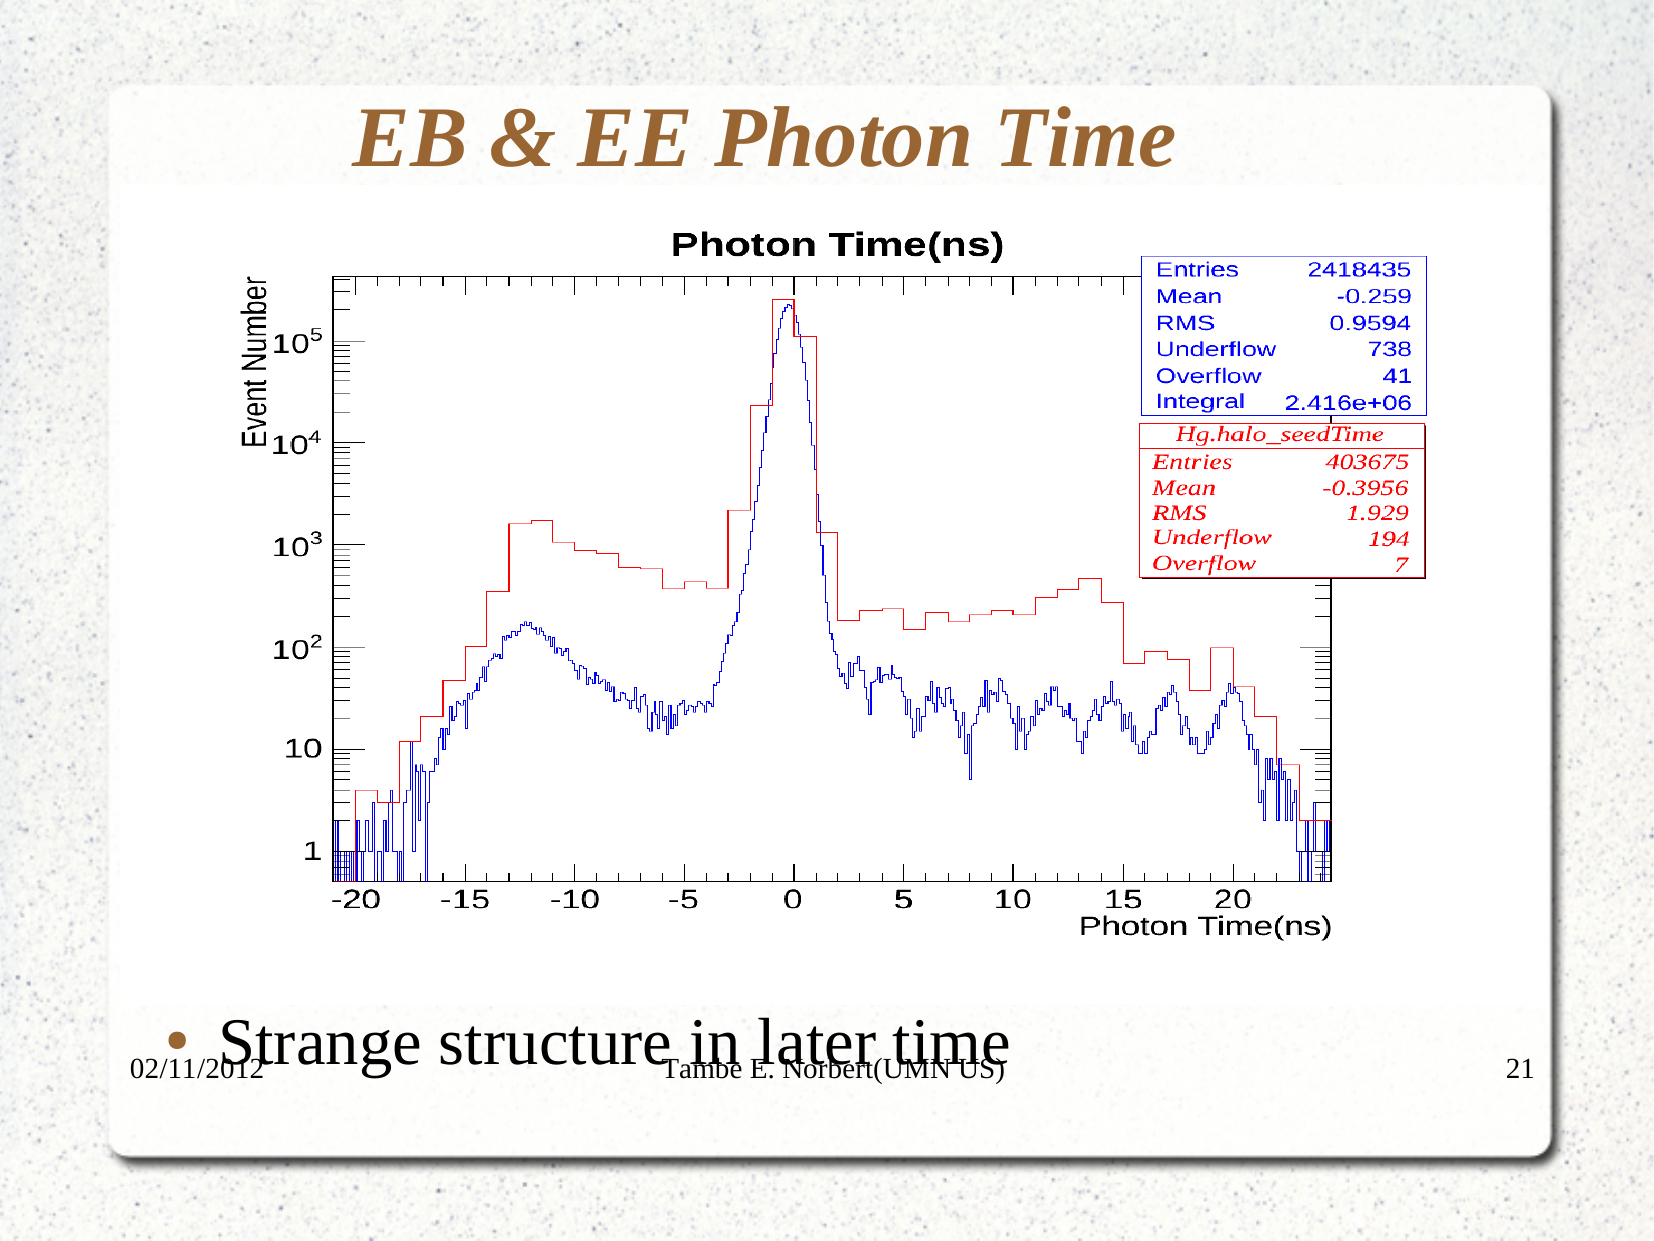

# EB & EE Photon Time
Strange structure in later time
02/11/2012
Tambe E. Norbert(UMN US)
21